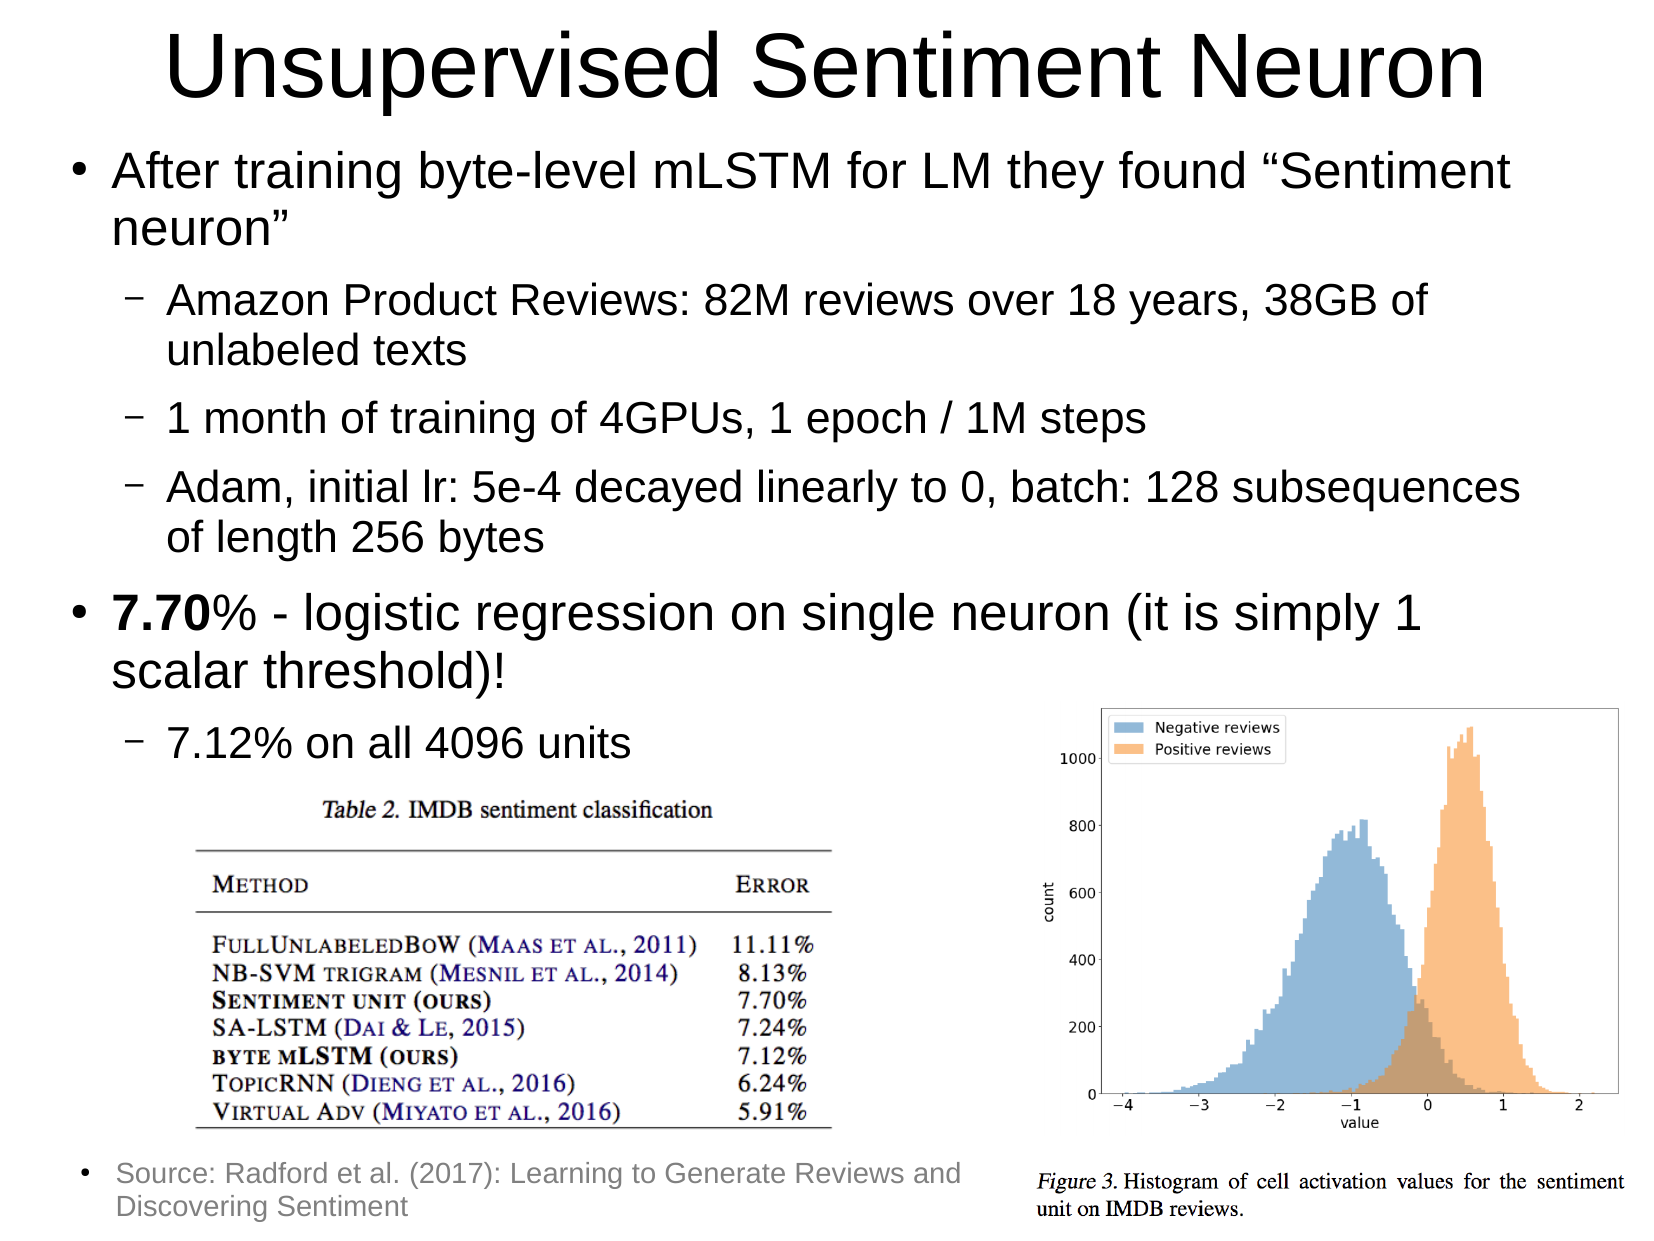

# Unsupervised Sentiment Neuron
After training byte-level mLSTM for LM they found “Sentiment neuron”
Amazon Product Reviews: 82M reviews over 18 years, 38GB of unlabeled texts
1 month of training of 4GPUs, 1 epoch / 1M steps
Adam, initial lr: 5e-4 decayed linearly to 0, batch: 128 subsequences of length 256 bytes
7.70% - logistic regression on single neuron (it is simply 1 scalar threshold)!
7.12% on all 4096 units
75
Source: Radford et al. (2017): Learning to Generate Reviews and Discovering Sentiment